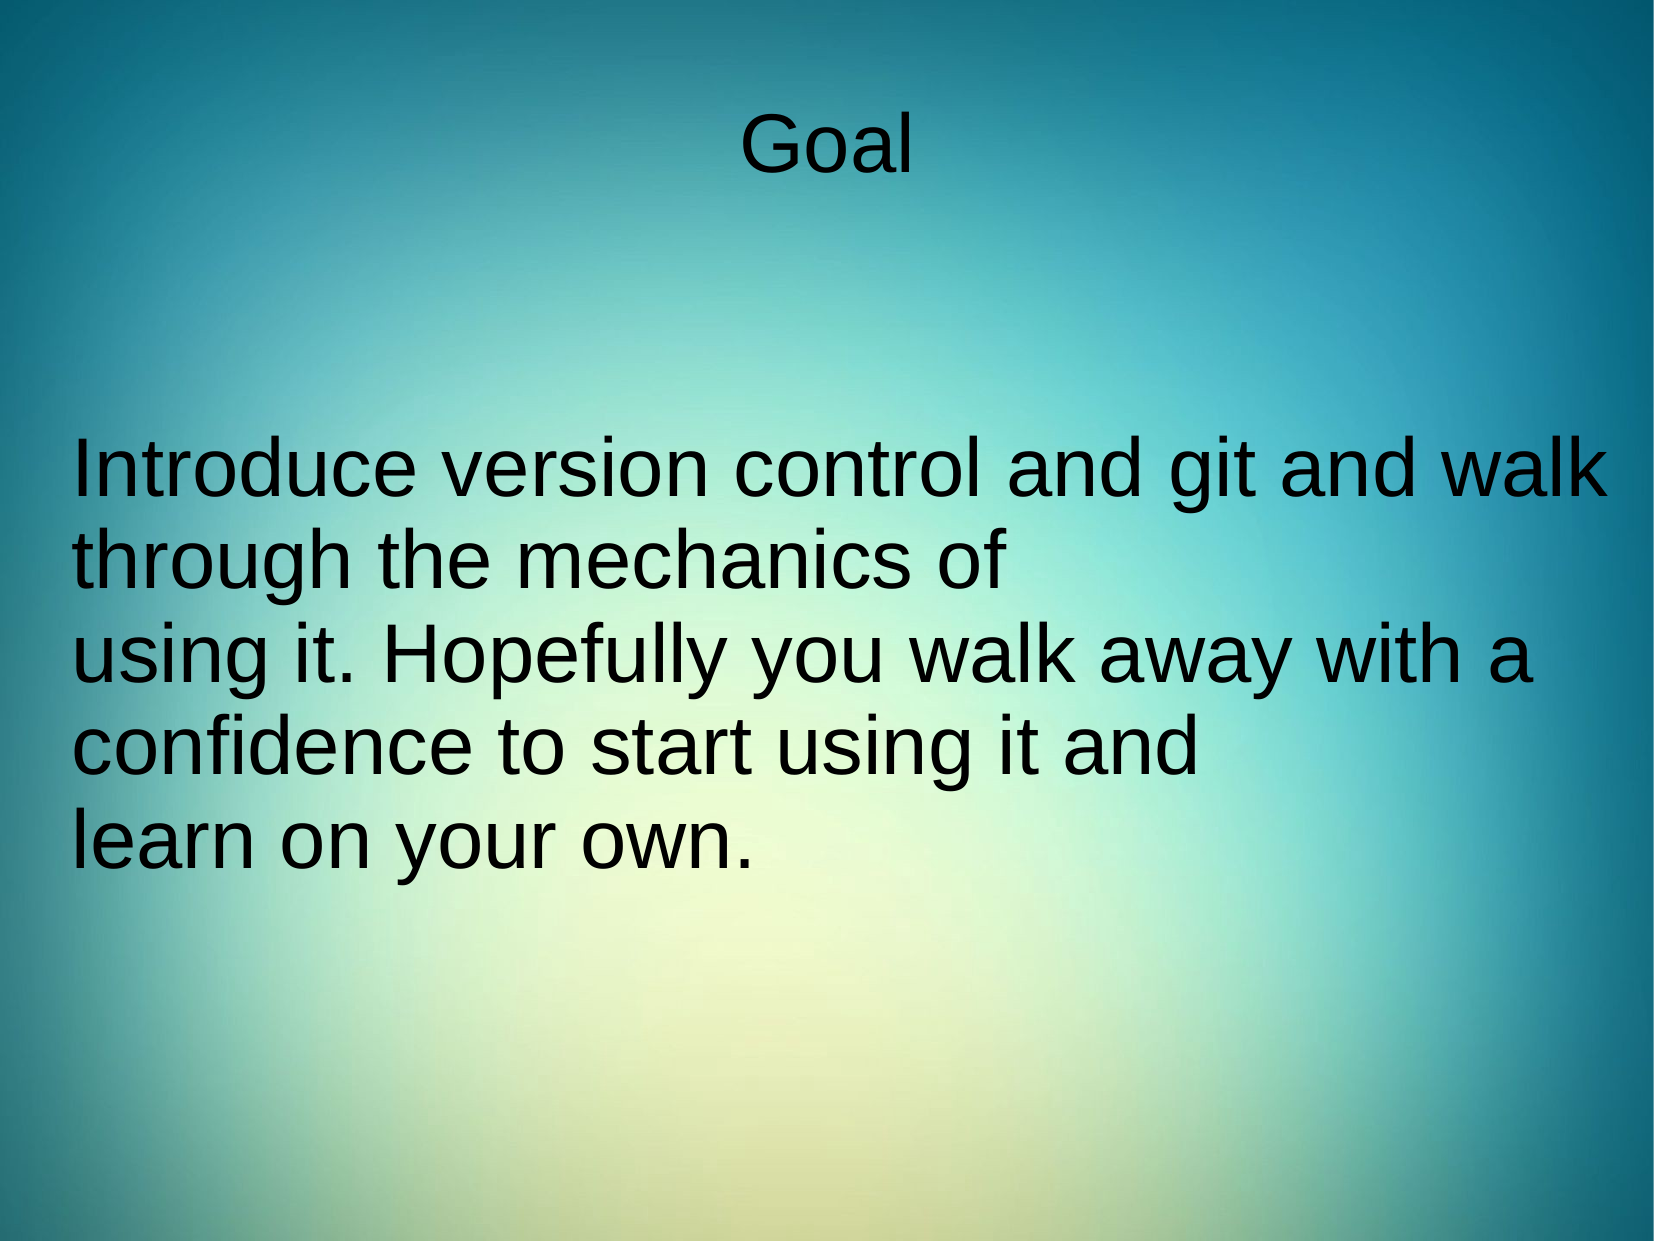

Goal
Introduce version control and git and walk through the mechanics of
using it. Hopefully you walk away with a confidence to start using it and
learn on your own.